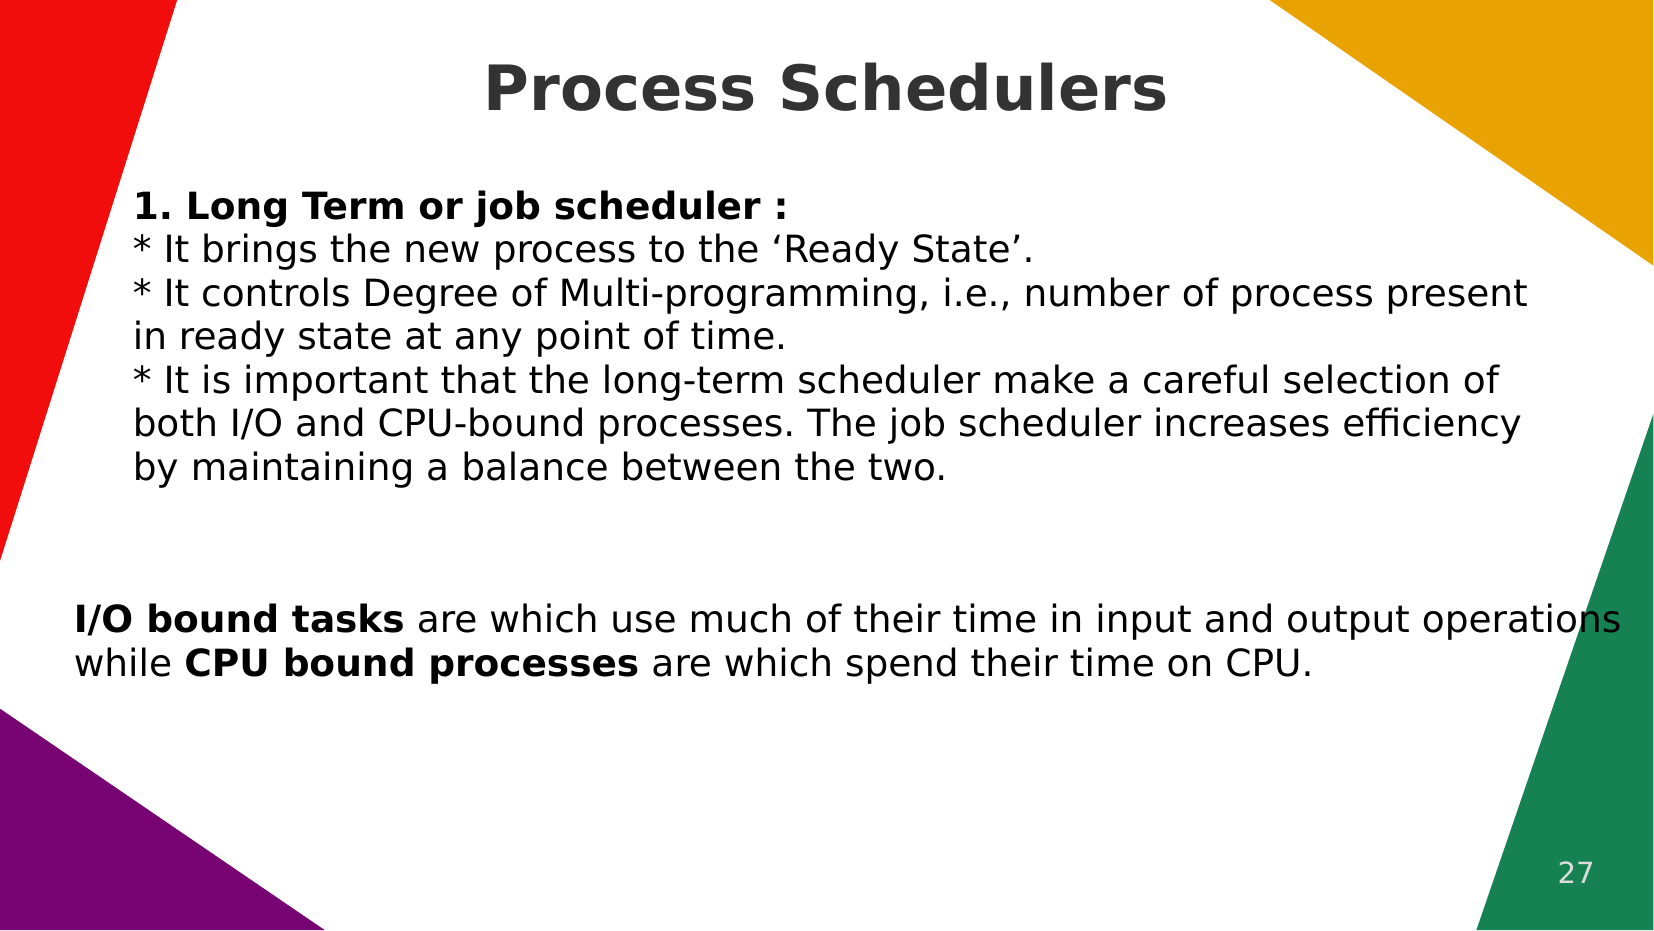

# Process Schedulers
1. Long Term or job scheduler :
* It brings the new process to the ‘Ready State’.
* It controls Degree of Multi-programming, i.e., number of process present in ready state at any point of time.
* It is important that the long-term scheduler make a careful selection of both I/O and CPU-bound processes. The job scheduler increases efficiency by maintaining a balance between the two.
I/O bound tasks are which use much of their time in input and output operations while CPU bound processes are which spend their time on CPU.
27